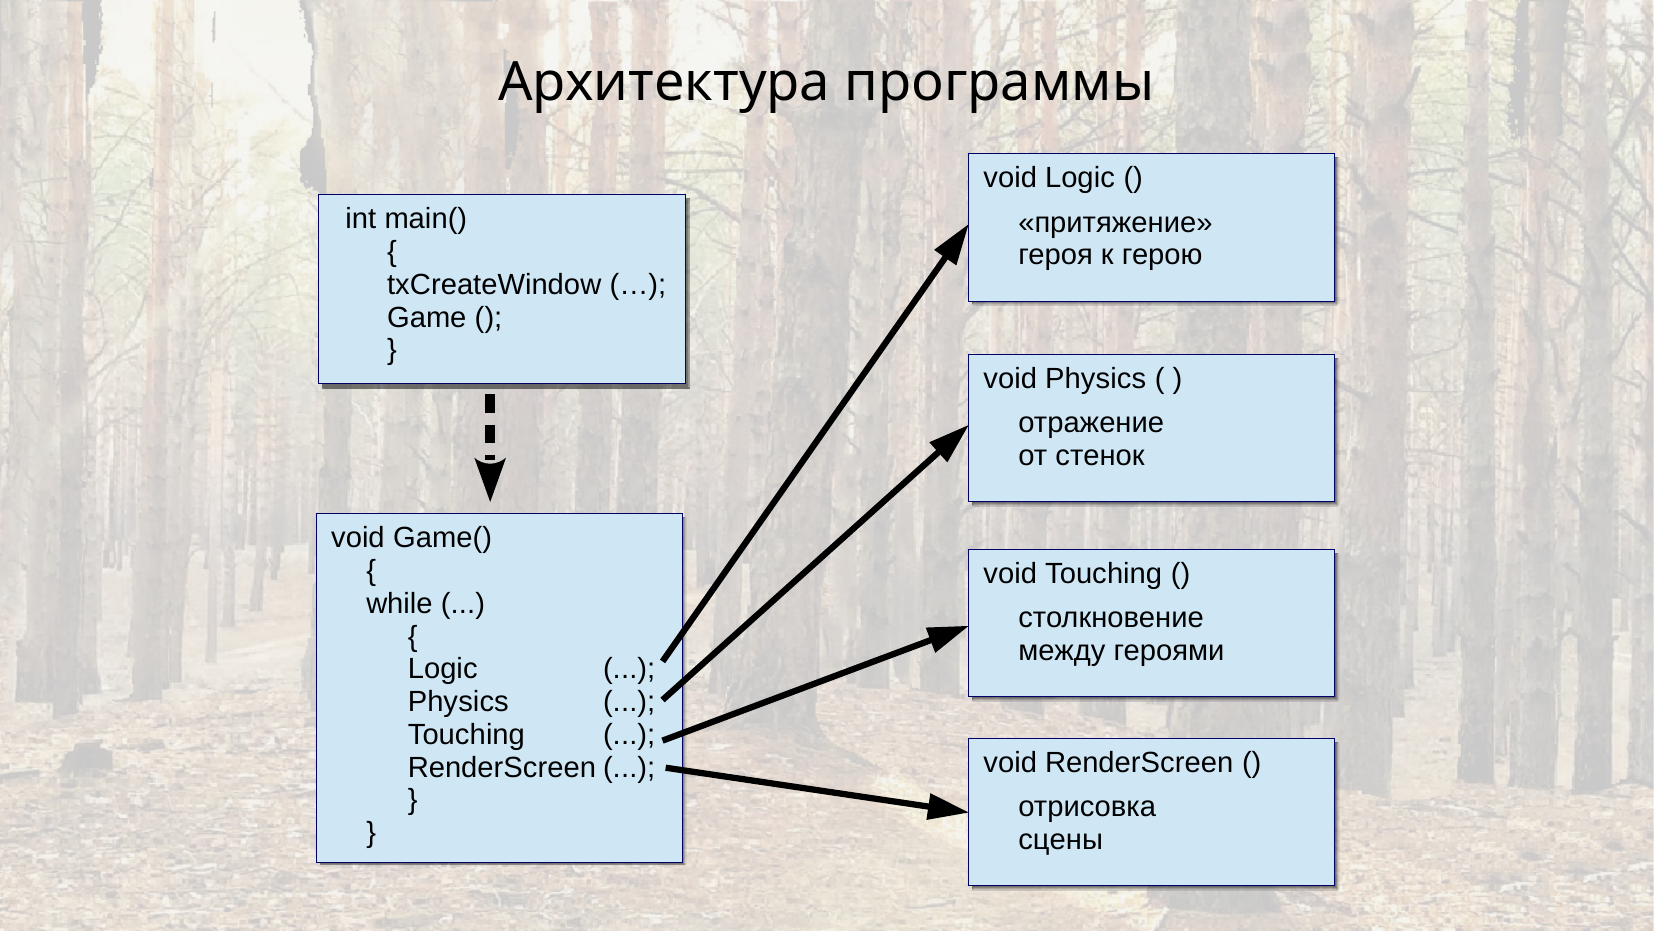

Архитектура программы
void Logic ()
	«притяжение»
	героя к герою
int main()
	{
	txCreateWindow (…);
	Game ();
	}
void Physics ( )
	отражение
	от стенок
void Game()
	{
	while (...)
		{
		Logic	(...);
		Physics	(...);
		Touching	(...);
		RenderScreen	(...);
		}
	}
void Touching ()
	столкновение
	между героями
void RenderScreen ()
	отрисовка
	сцены